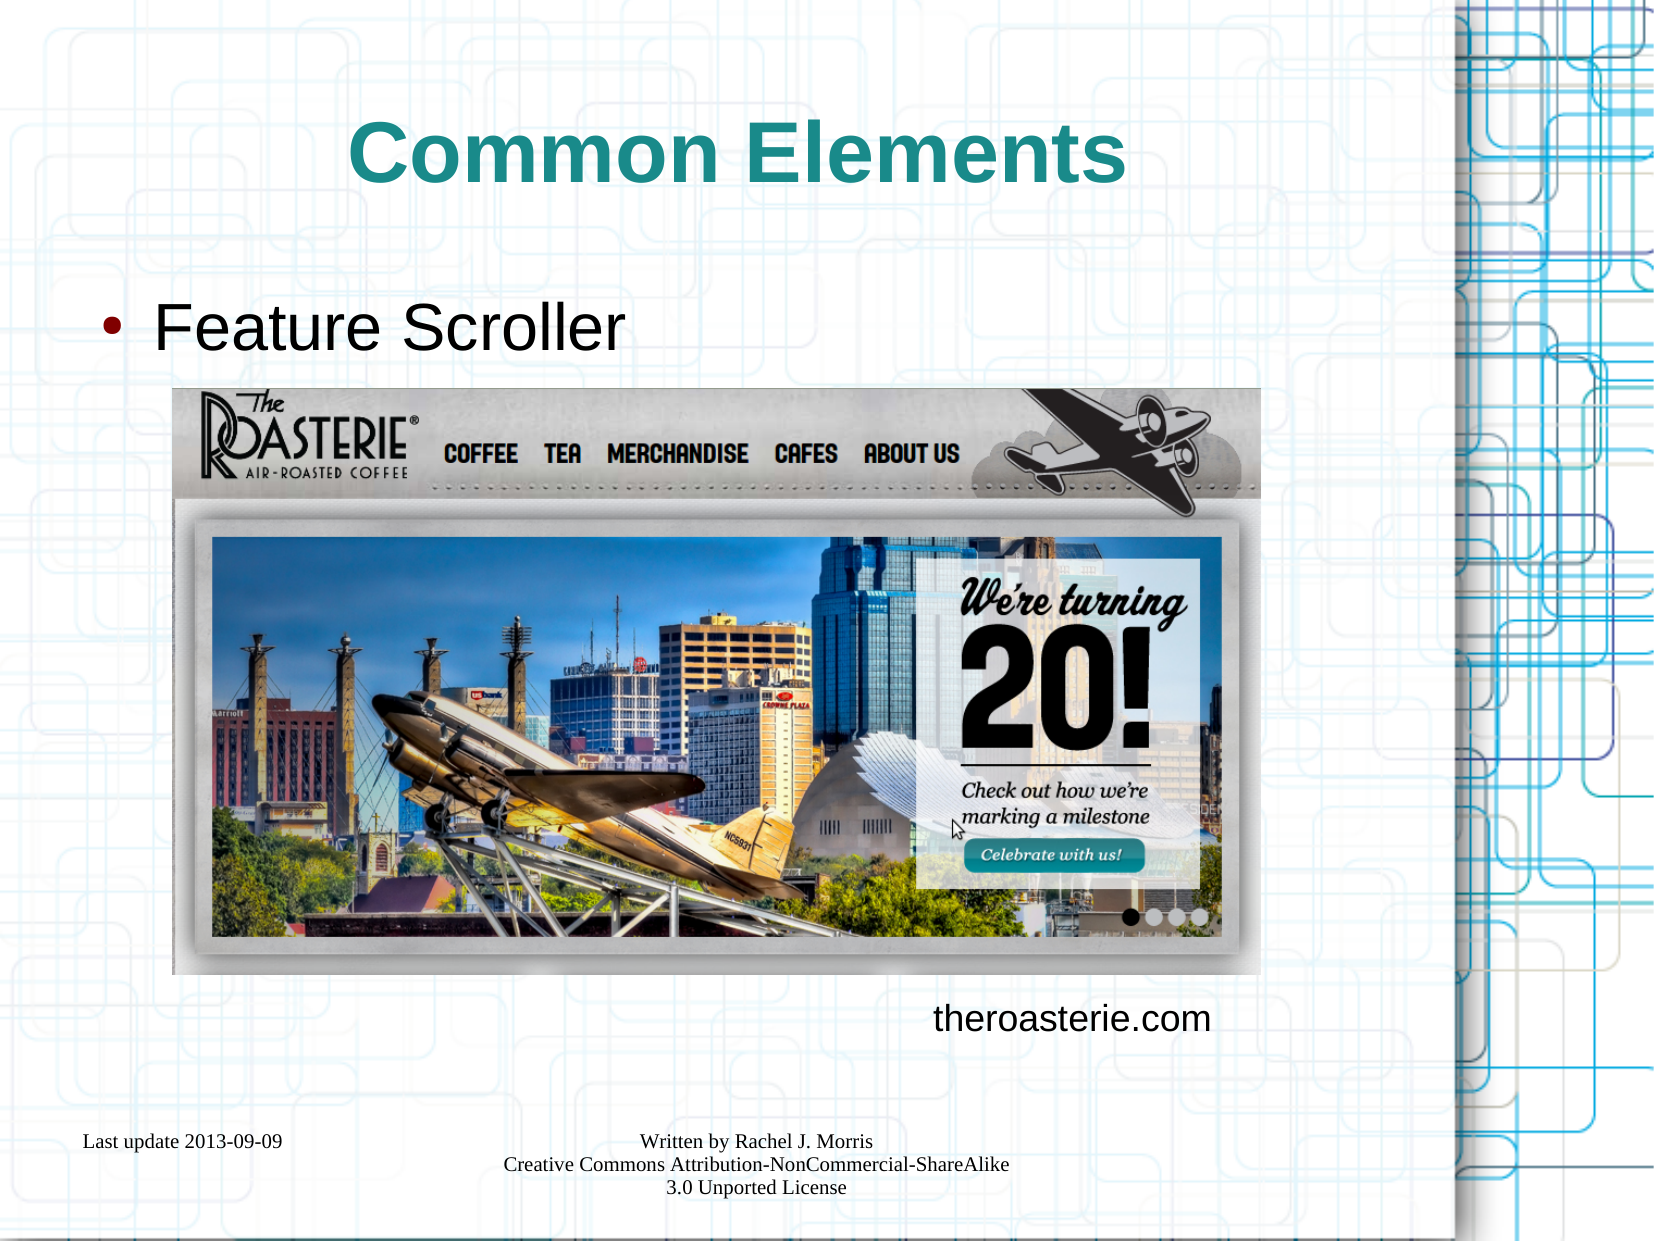

# Common Elements
Feature Scroller
x
theroasterie.com